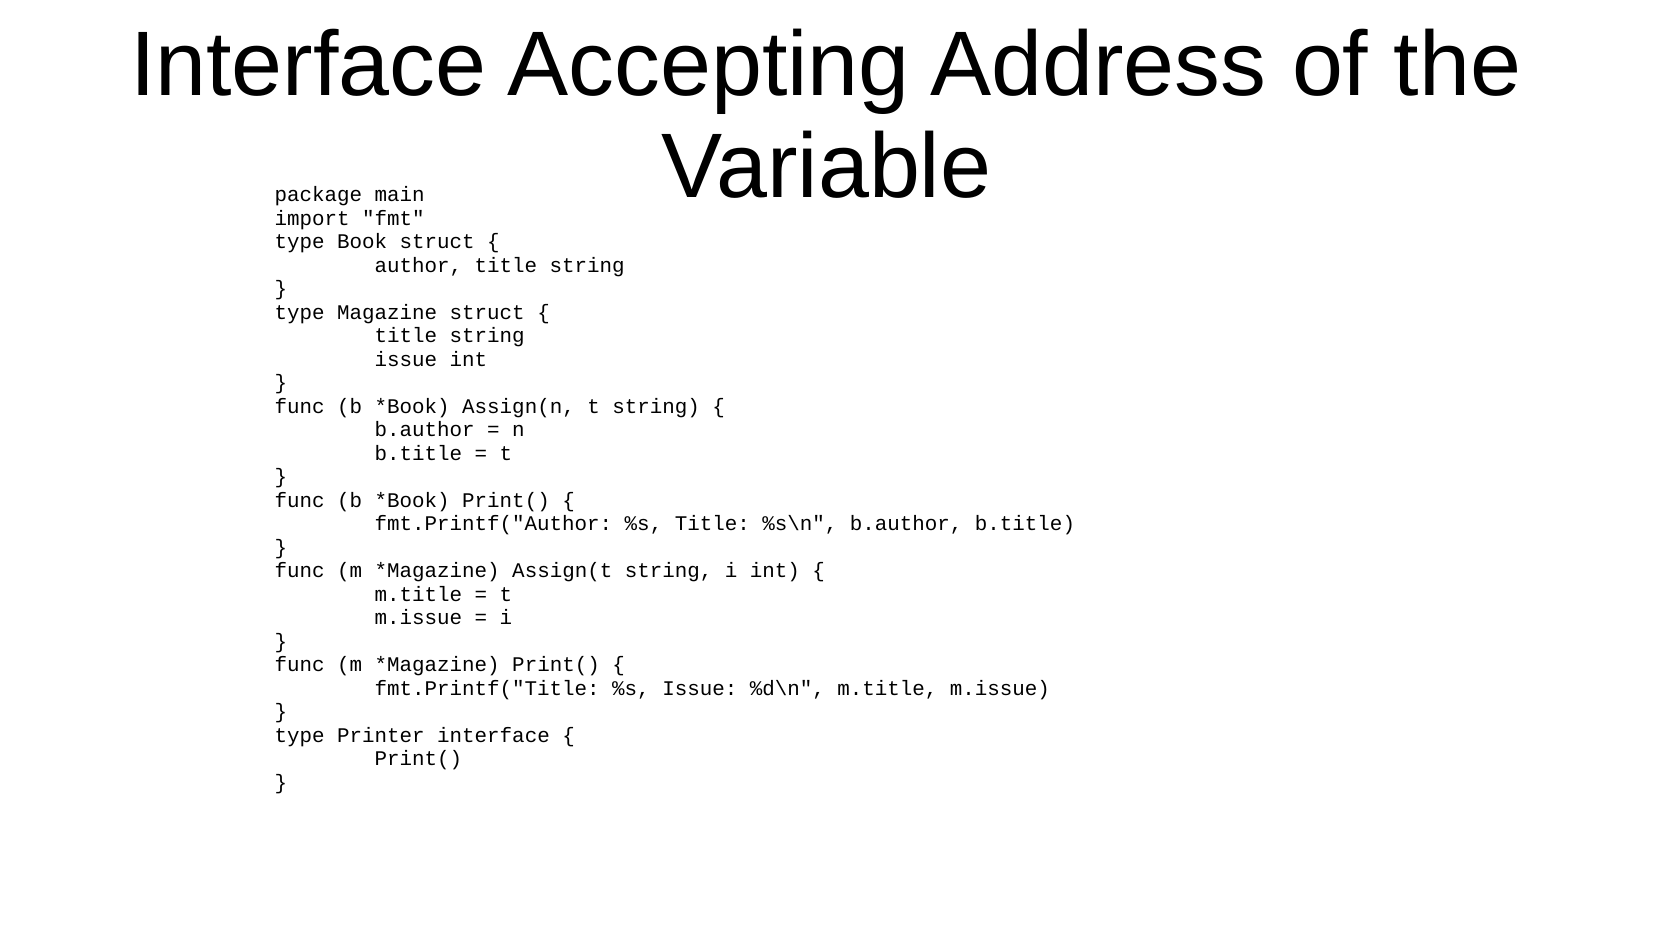

# Interface Accepting Address of the Variable
package main
import "fmt"
type Book struct {
 author, title string
}
type Magazine struct {
 title string
 issue int
}
func (b *Book) Assign(n, t string) {
 b.author = n
 b.title = t
}
func (b *Book) Print() {
 fmt.Printf("Author: %s, Title: %s\n", b.author, b.title)
}
func (m *Magazine) Assign(t string, i int) {
 m.title = t
 m.issue = i
}
func (m *Magazine) Print() {
 fmt.Printf("Title: %s, Issue: %d\n", m.title, m.issue)
}
type Printer interface {
 Print()
}